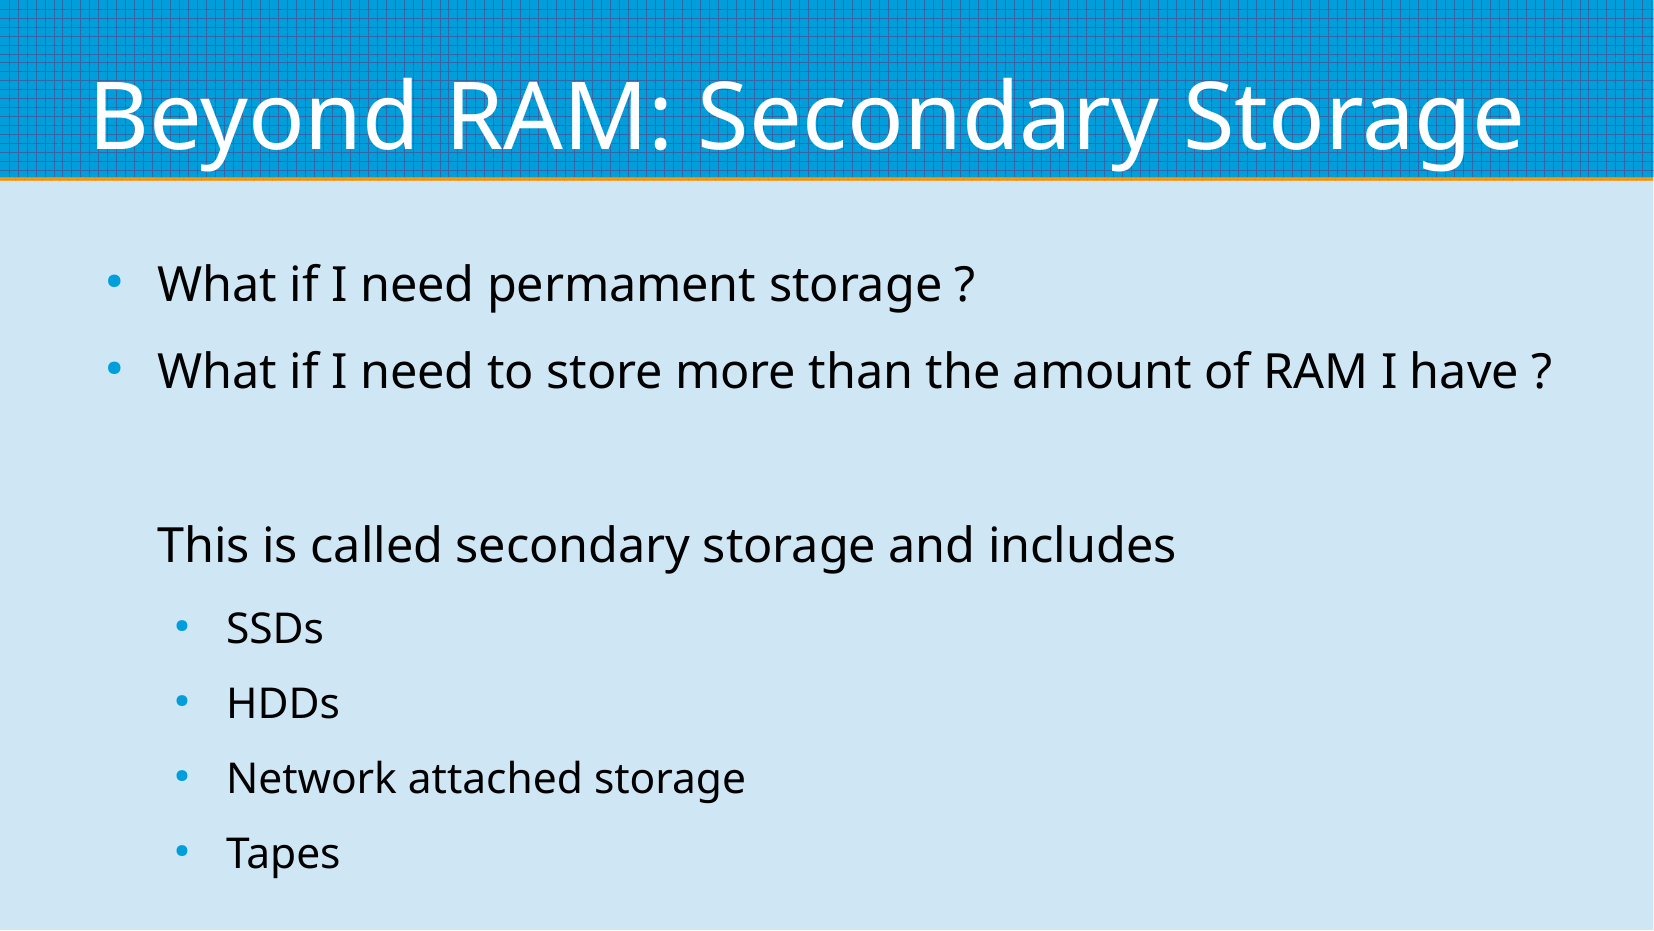

# Beyond RAM: Secondary Storage
What if I need permament storage ?
What if I need to store more than the amount of RAM I have ?
This is called secondary storage and includes
SSDs
HDDs
Network attached storage
Tapes